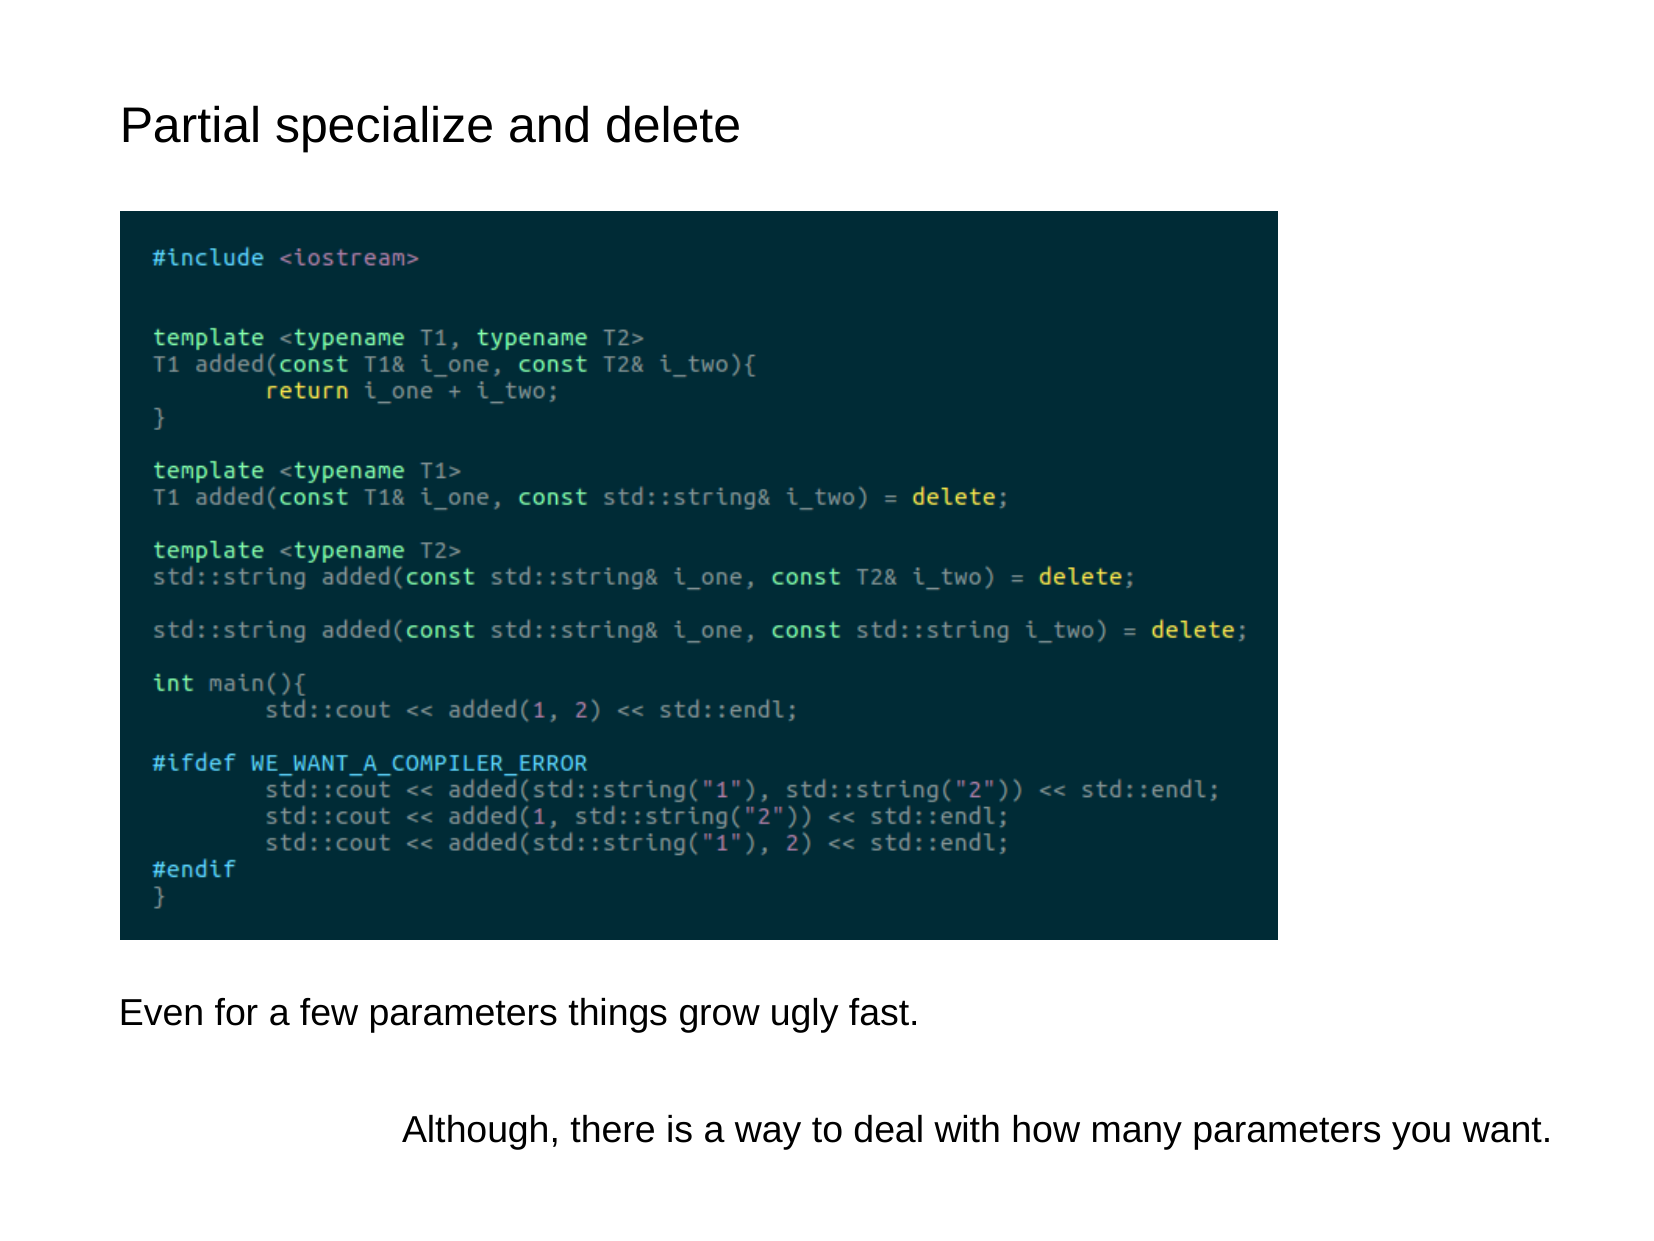

Partial specialize and delete
Even for a few parameters things grow ugly fast.
Although, there is a way to deal with how many parameters you want.